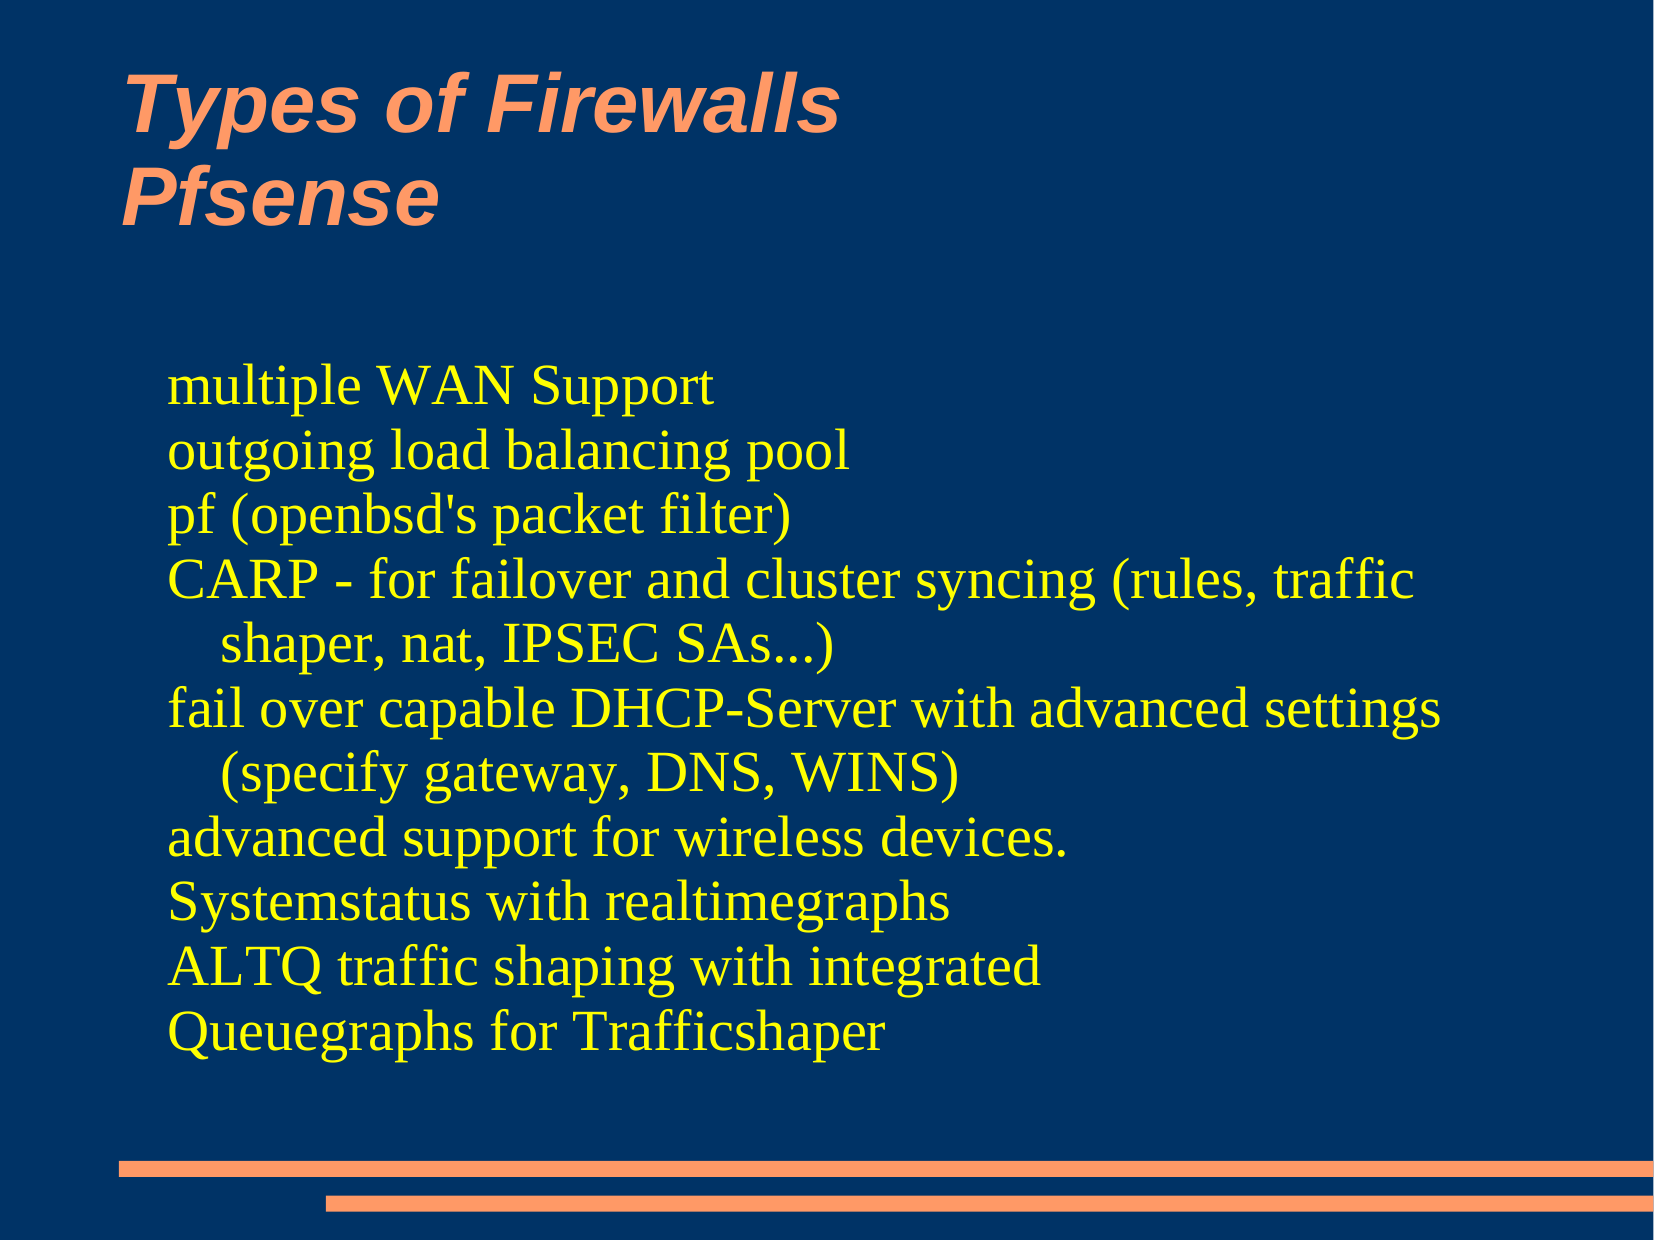

# Types of Firewalls Pfsense
multiple WAN Support
outgoing load balancing pool
pf (openbsd's packet filter)
CARP - for failover and cluster syncing (rules, traffic shaper, nat, IPSEC SAs...)
fail over capable DHCP-Server with advanced settings (specify gateway, DNS, WINS)
advanced support for wireless devices.
Systemstatus with realtimegraphs
ALTQ traffic shaping with integrated
Queuegraphs for Trafficshaper